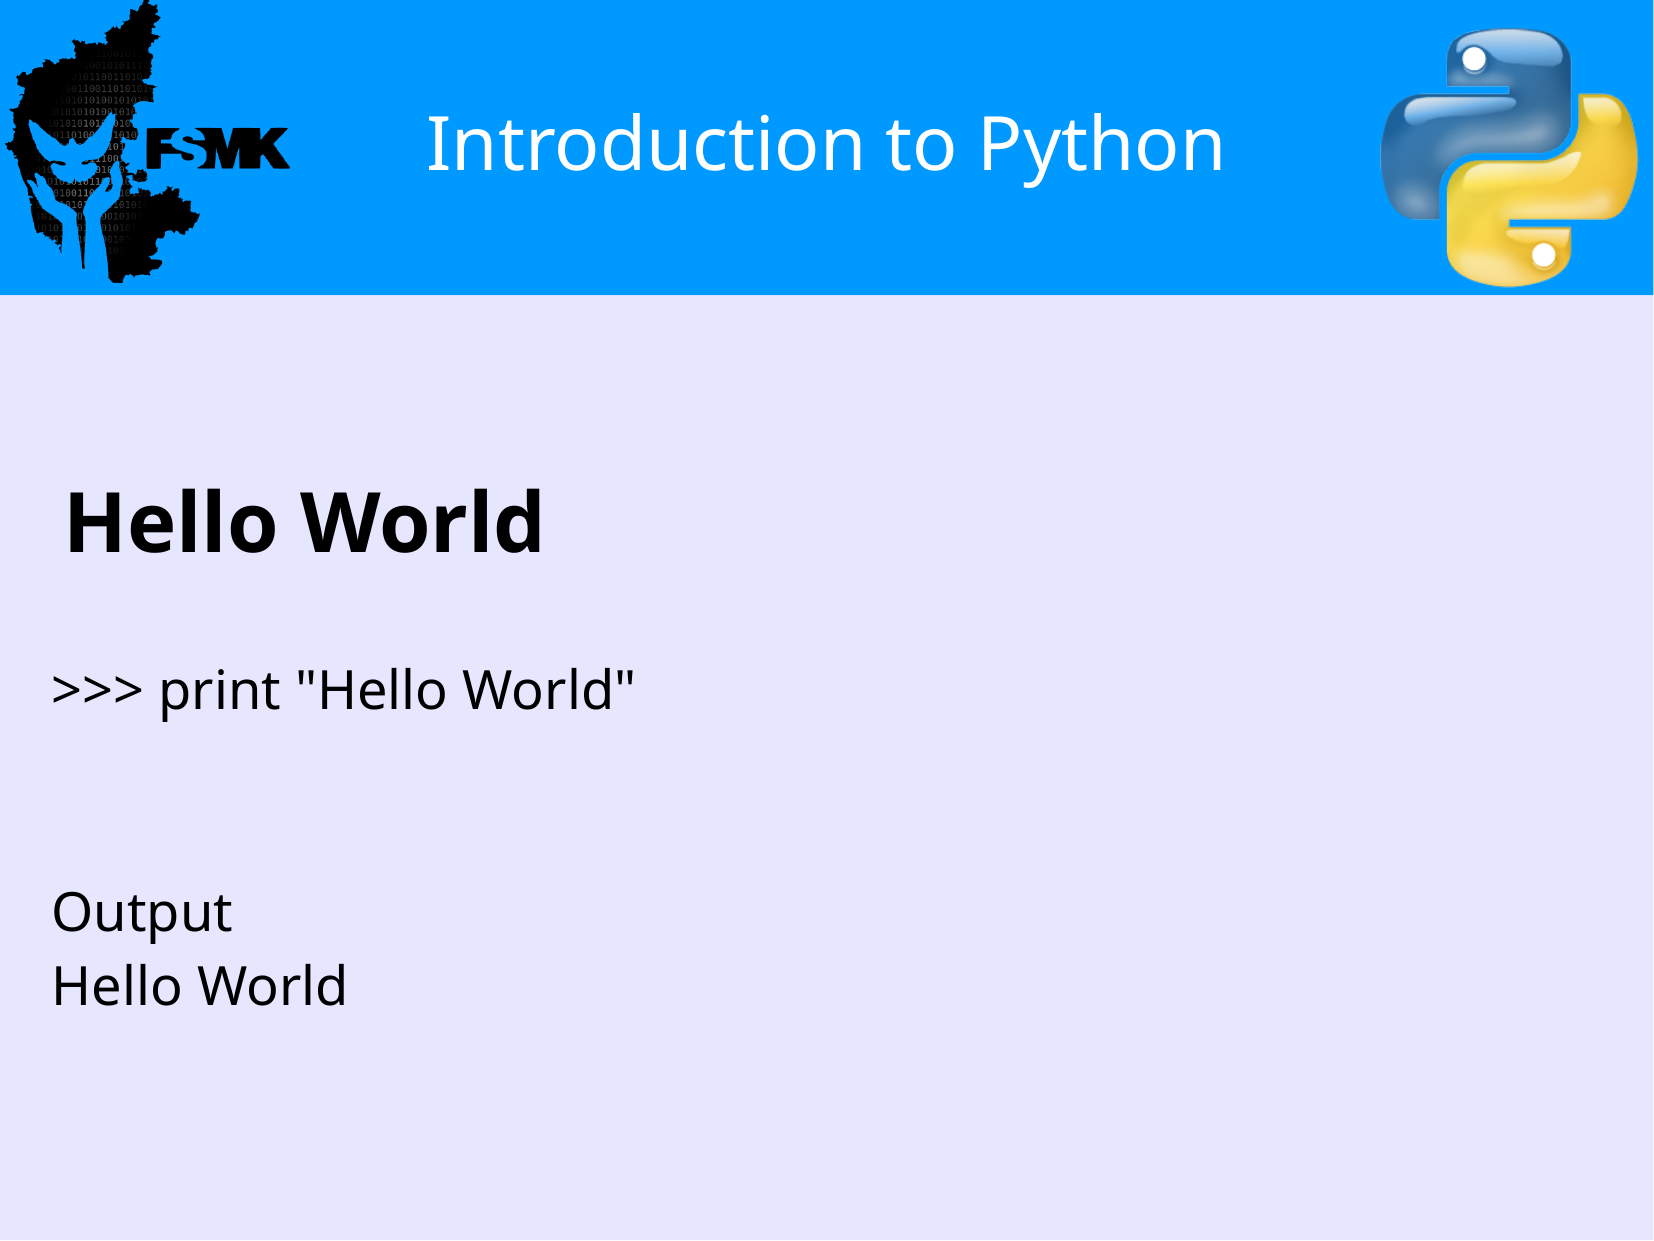

# Introduction to Python
Hello World
>>> print "Hello World"
Output
Hello World